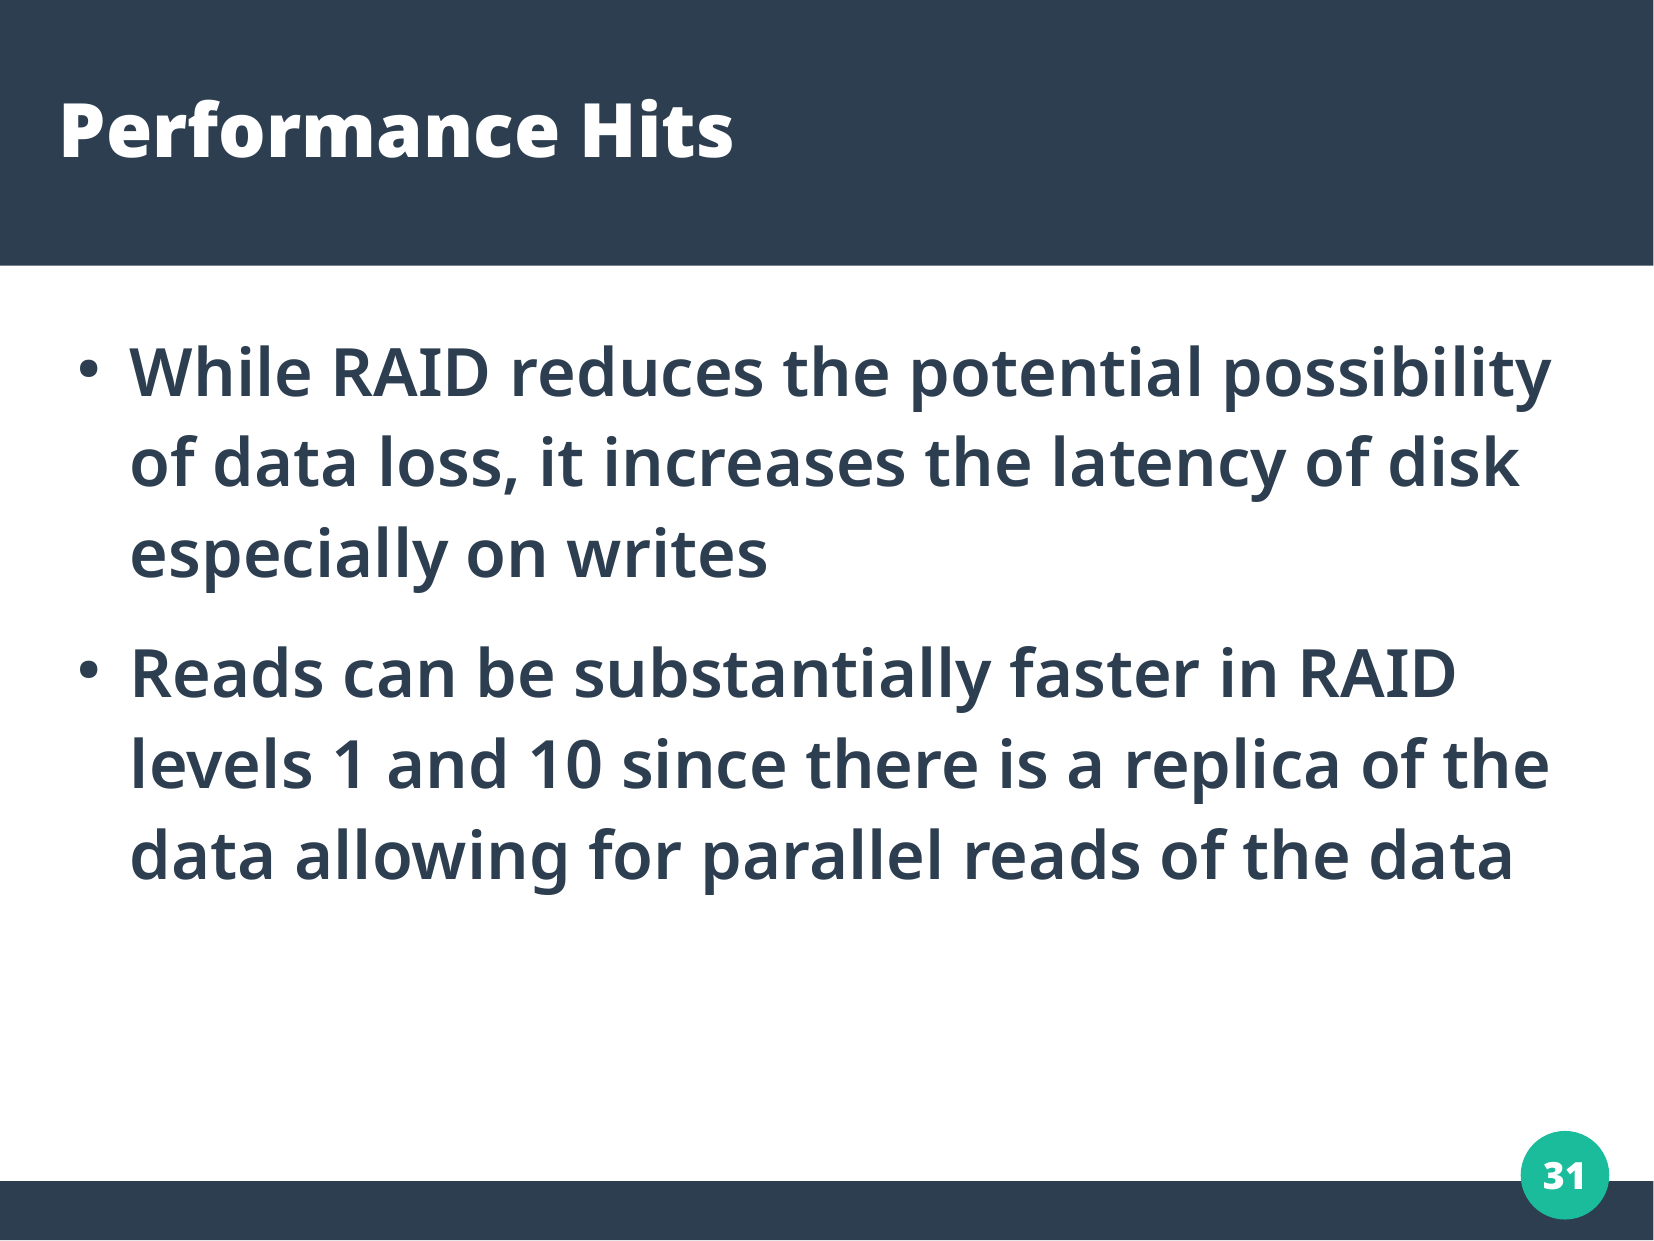

# Performance Hits
While RAID reduces the potential possibility of data loss, it increases the latency of disk especially on writes
Reads can be substantially faster in RAID levels 1 and 10 since there is a replica of the data allowing for parallel reads of the data
31